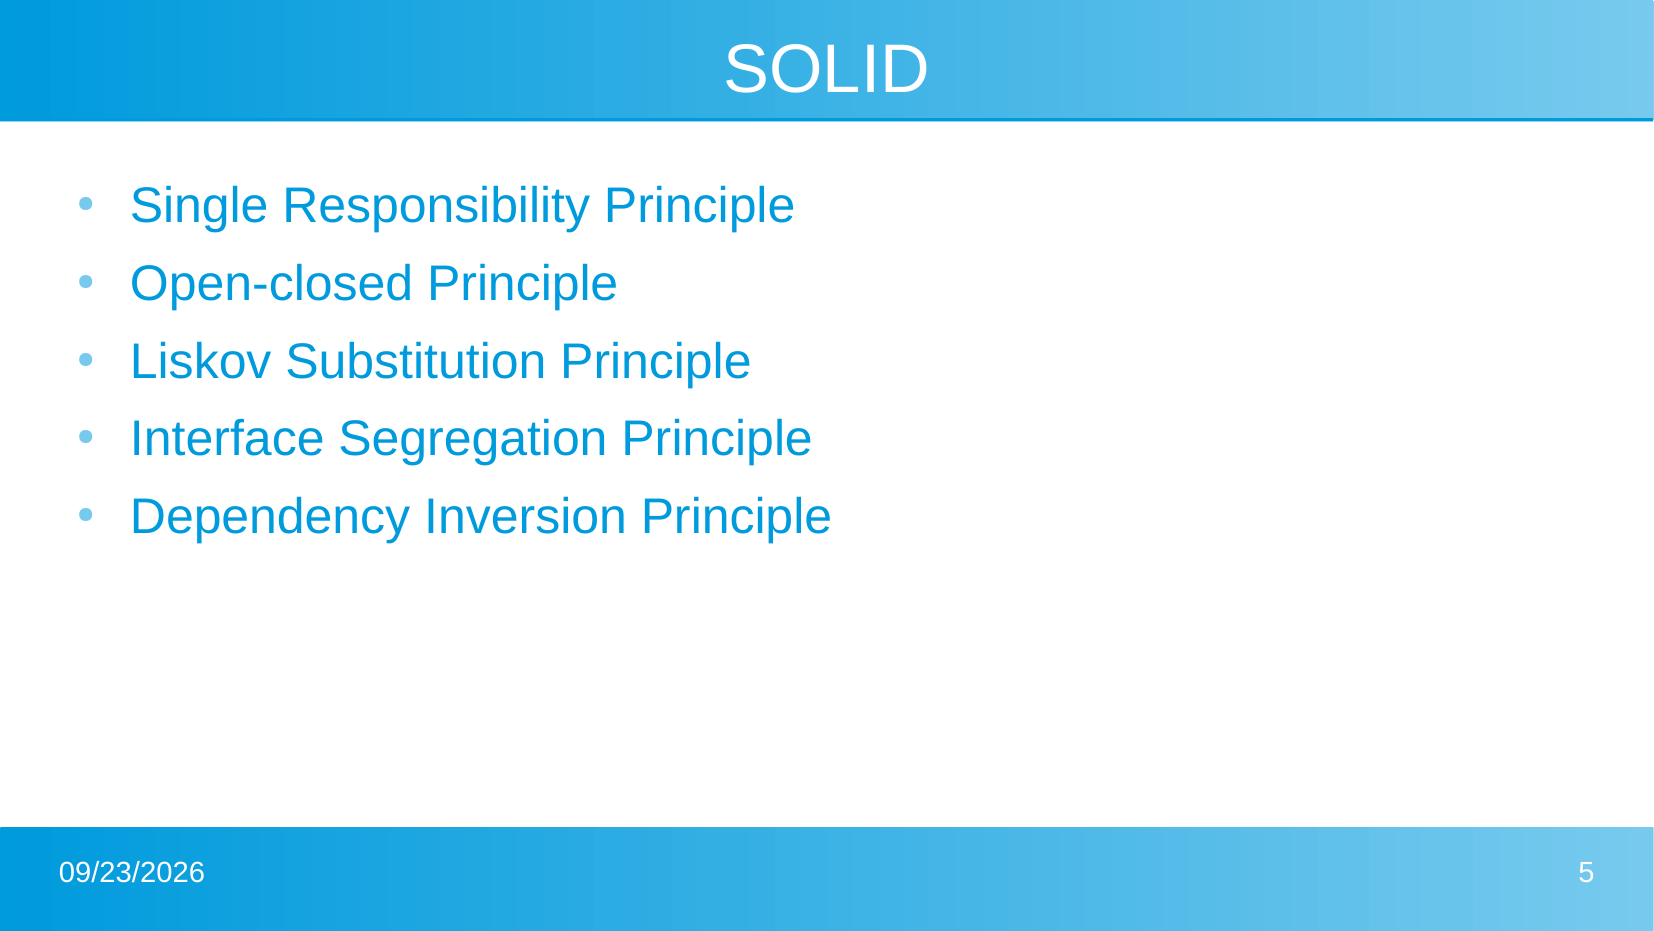

# SOLID
Single Responsibility Principle
Open-closed Principle
Liskov Substitution Principle
Interface Segregation Principle
Dependency Inversion Principle
5